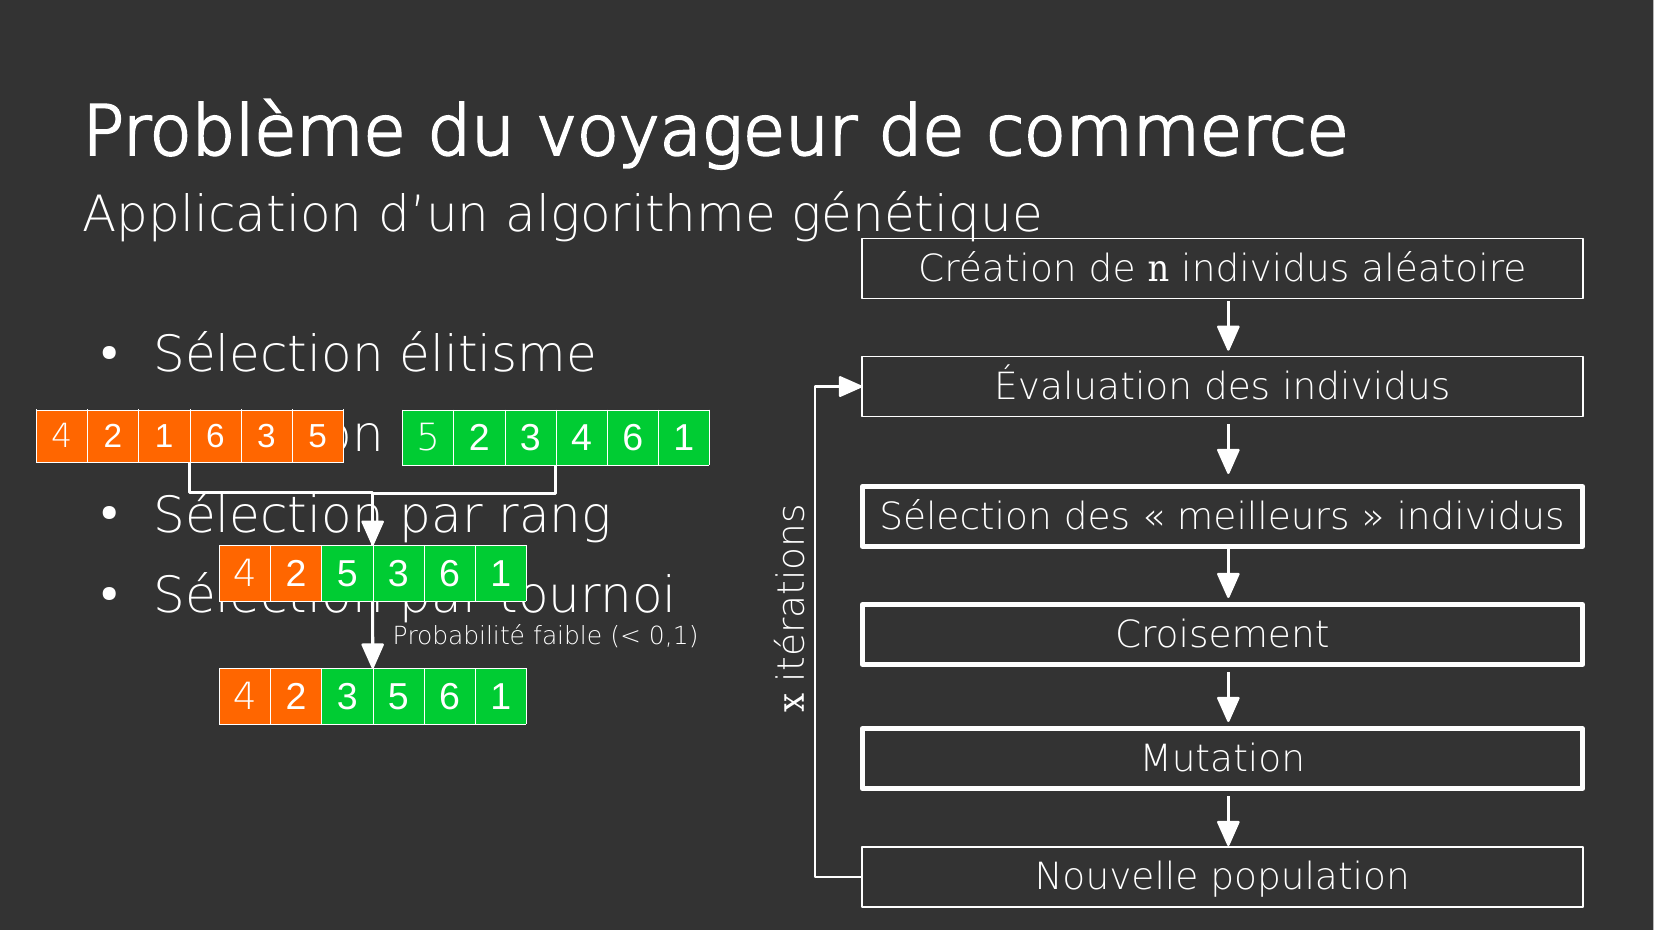

# Problème du voyageur de commerce
Application d’un algorithme génétique
Création de n individus aléatoire
Sélection élitisme
Sélection par roulette
Sélection par rang
Sélection par tournoi
Évaluation des individus
x itérations
| 4 | 2 | 1 | 6 | 3 | 5 |
| --- | --- | --- | --- | --- | --- |
| 5 | 2 | 3 | 4 | 6 | 1 |
| --- | --- | --- | --- | --- | --- |
Sélection des « meilleurs » individus
| 4 | 2 | 5 | 3 | 6 | 1 |
| --- | --- | --- | --- | --- | --- |
Croisement
Probabilité faible (< 0,1)
| 4 | 2 | 3 | 5 | 6 | 1 |
| --- | --- | --- | --- | --- | --- |
Mutation
Nouvelle population